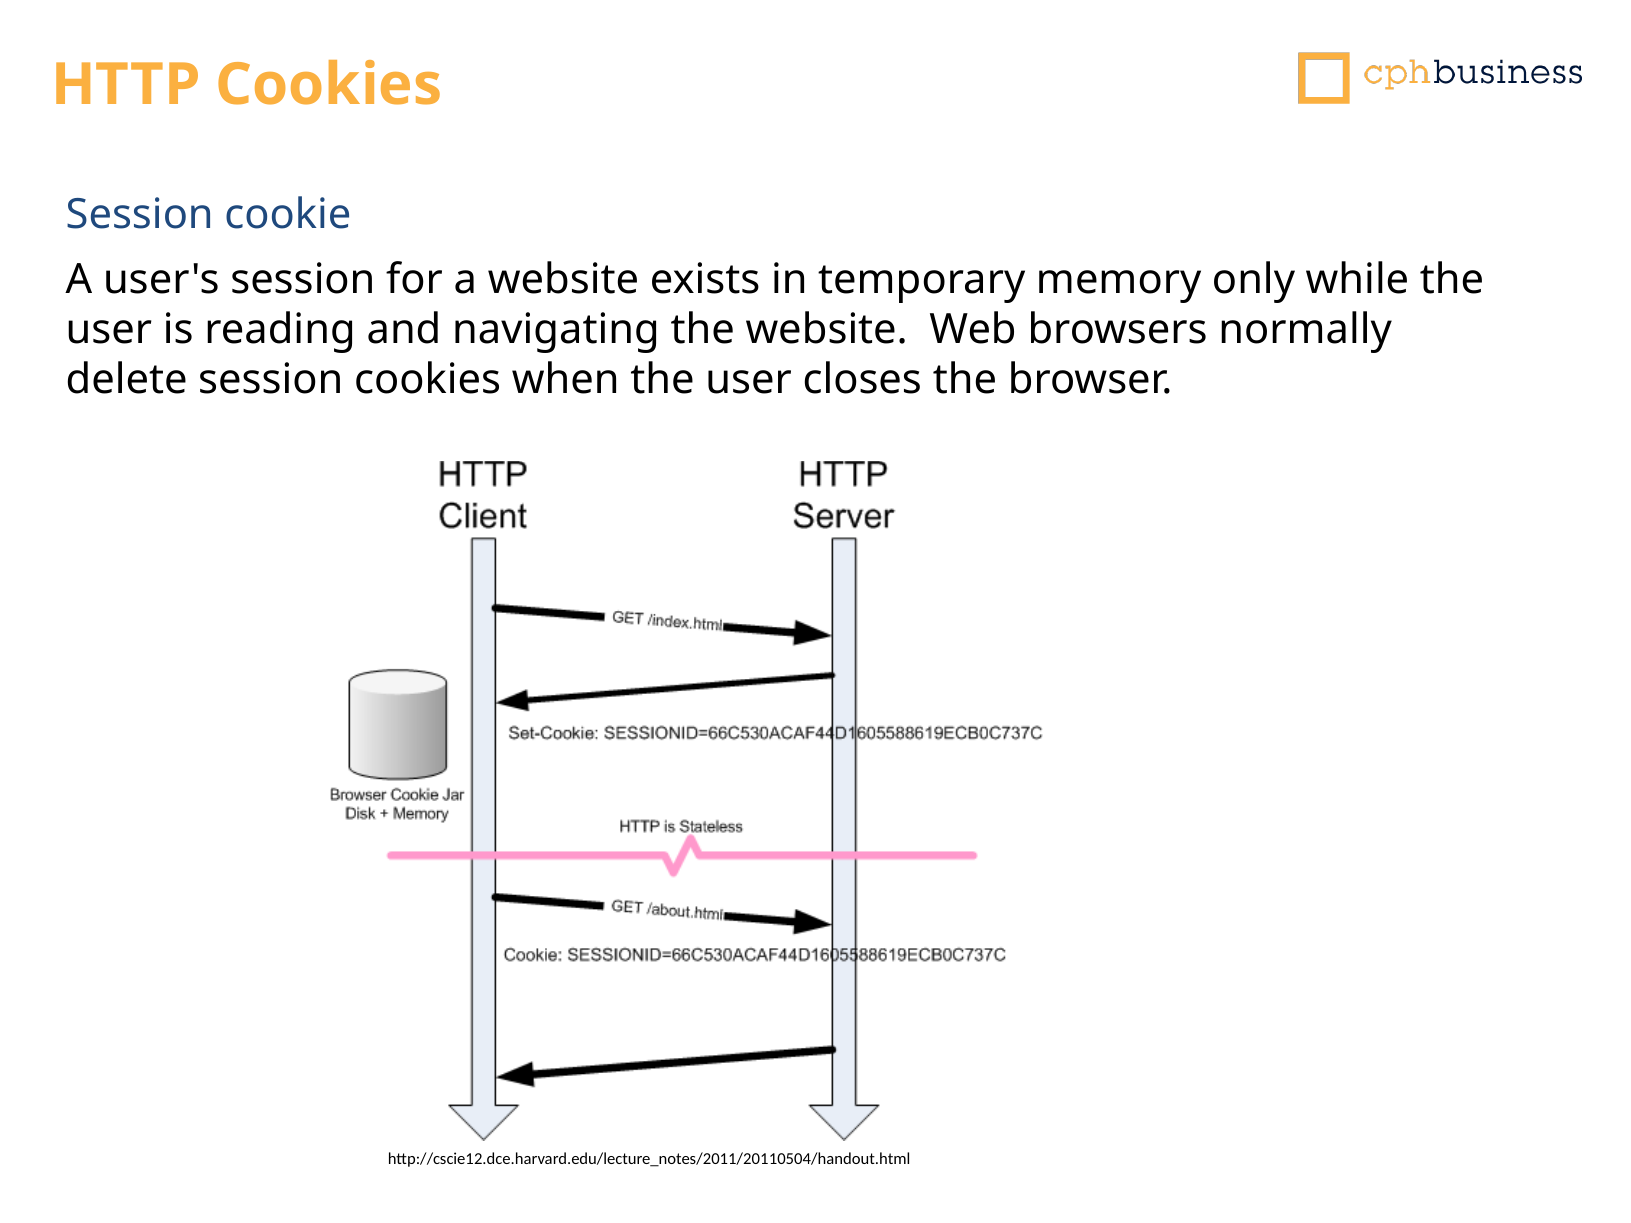

HTTP Cookies
Session cookie
A user's session for a website exists in temporary memory only while the user is reading and navigating the website. Web browsers normally delete session cookies when the user closes the browser.
http://cscie12.dce.harvard.edu/lecture_notes/2011/20110504/handout.html